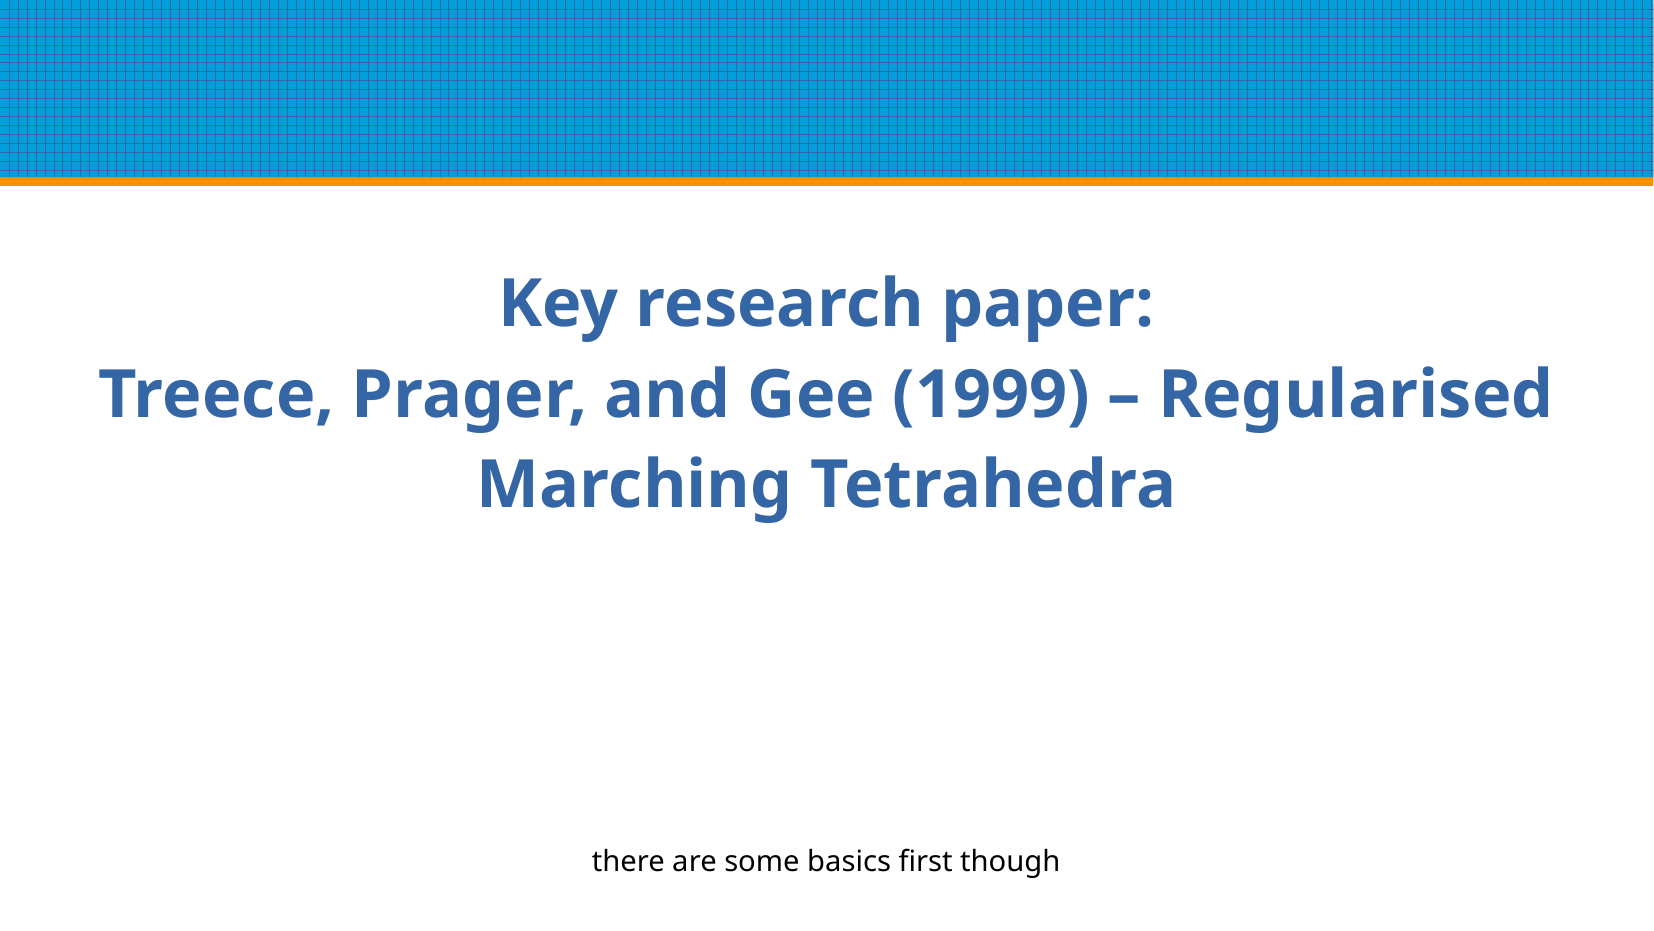

# Key research paper: Treece, Prager, and Gee (1999) – Regularised Marching Tetrahedra
there are some basics first though